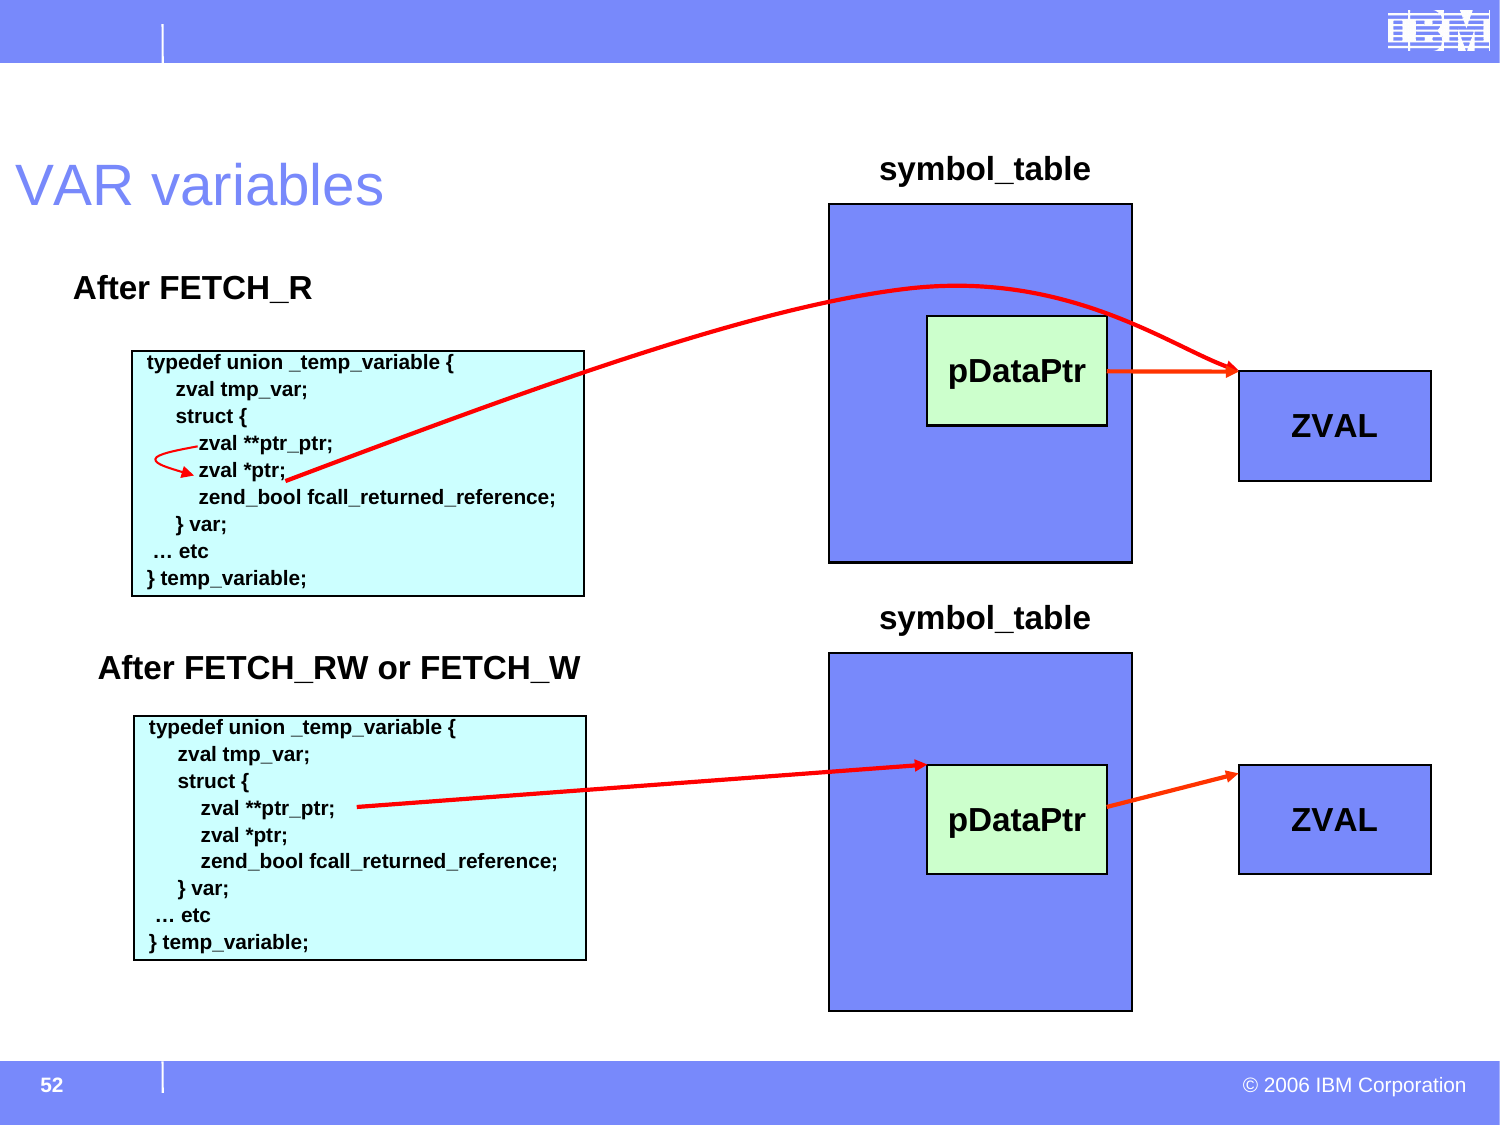

VAR variables
symbol_table
pDataPtr
After FETCH_R
typedef union _temp_variable {
 zval tmp_var;
 struct {
 zval **ptr_ptr;
 zval *ptr;
 zend_bool fcall_returned_reference;
 } var;
 … etc
} temp_variable;
ZVAL
symbol_table
pDataPtr
After FETCH_RW or FETCH_W
typedef union _temp_variable {
 zval tmp_var;
 struct {
 zval **ptr_ptr;
 zval *ptr;
 zend_bool fcall_returned_reference;
 } var;
 … etc
} temp_variable;
ZVAL
52